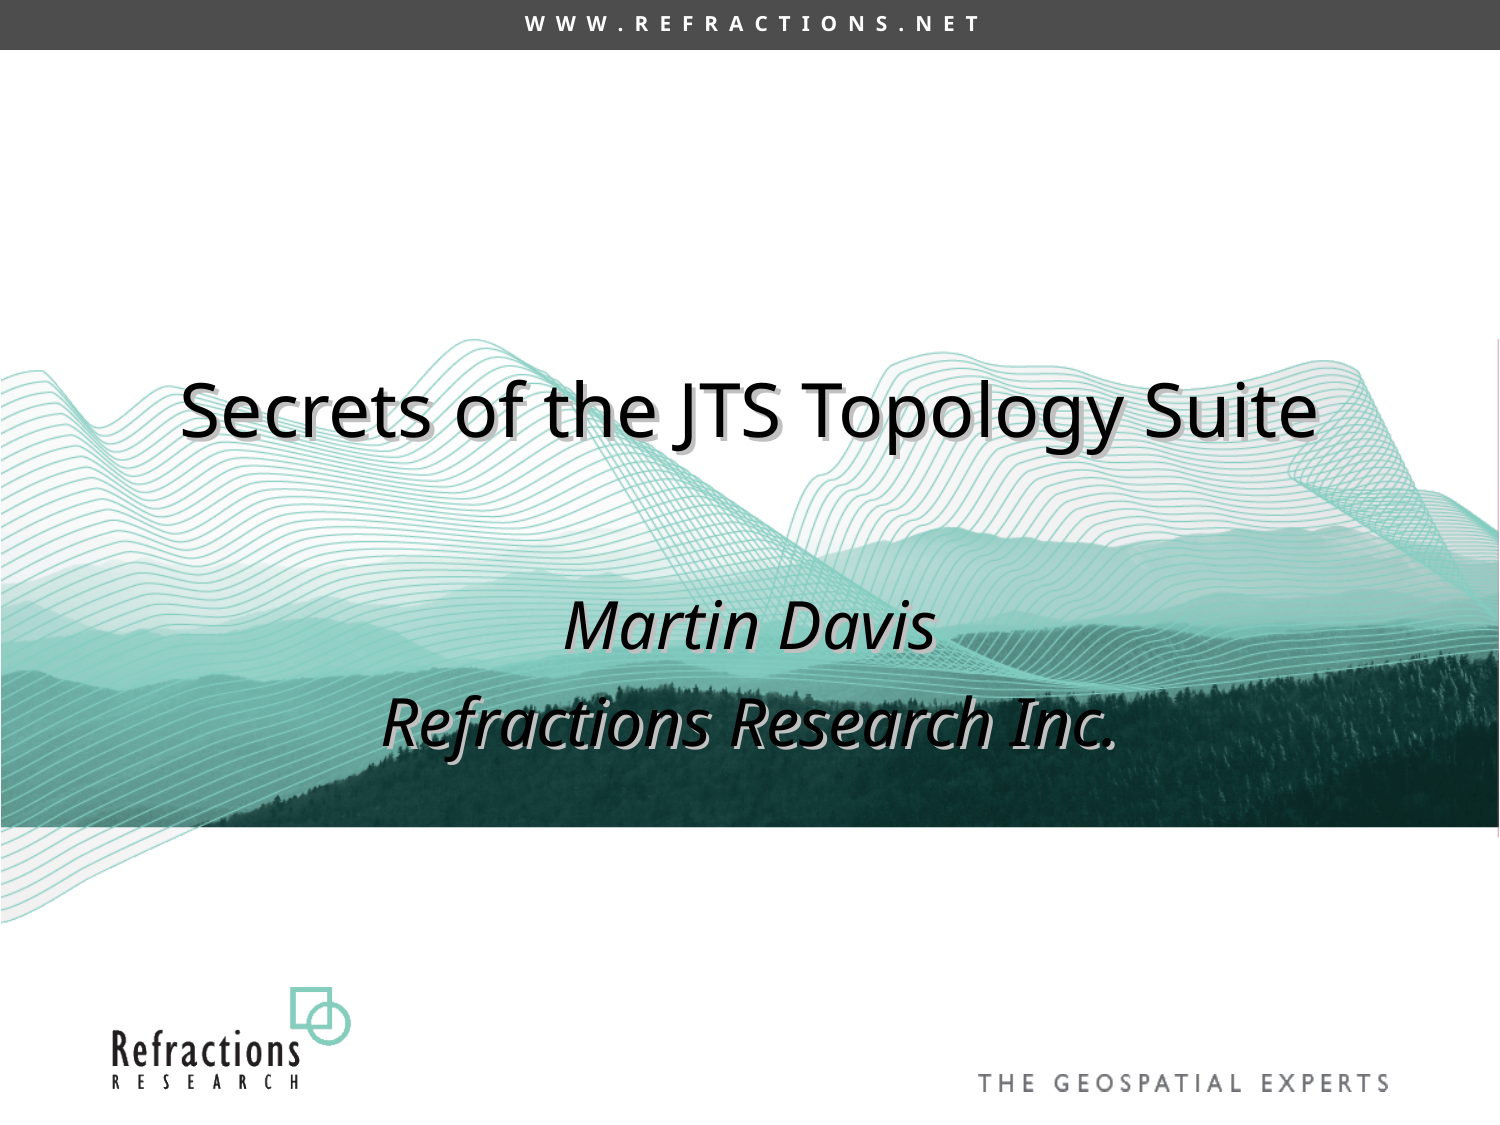

# Secrets of the JTS Topology Suite
Martin Davis
Refractions Research Inc.